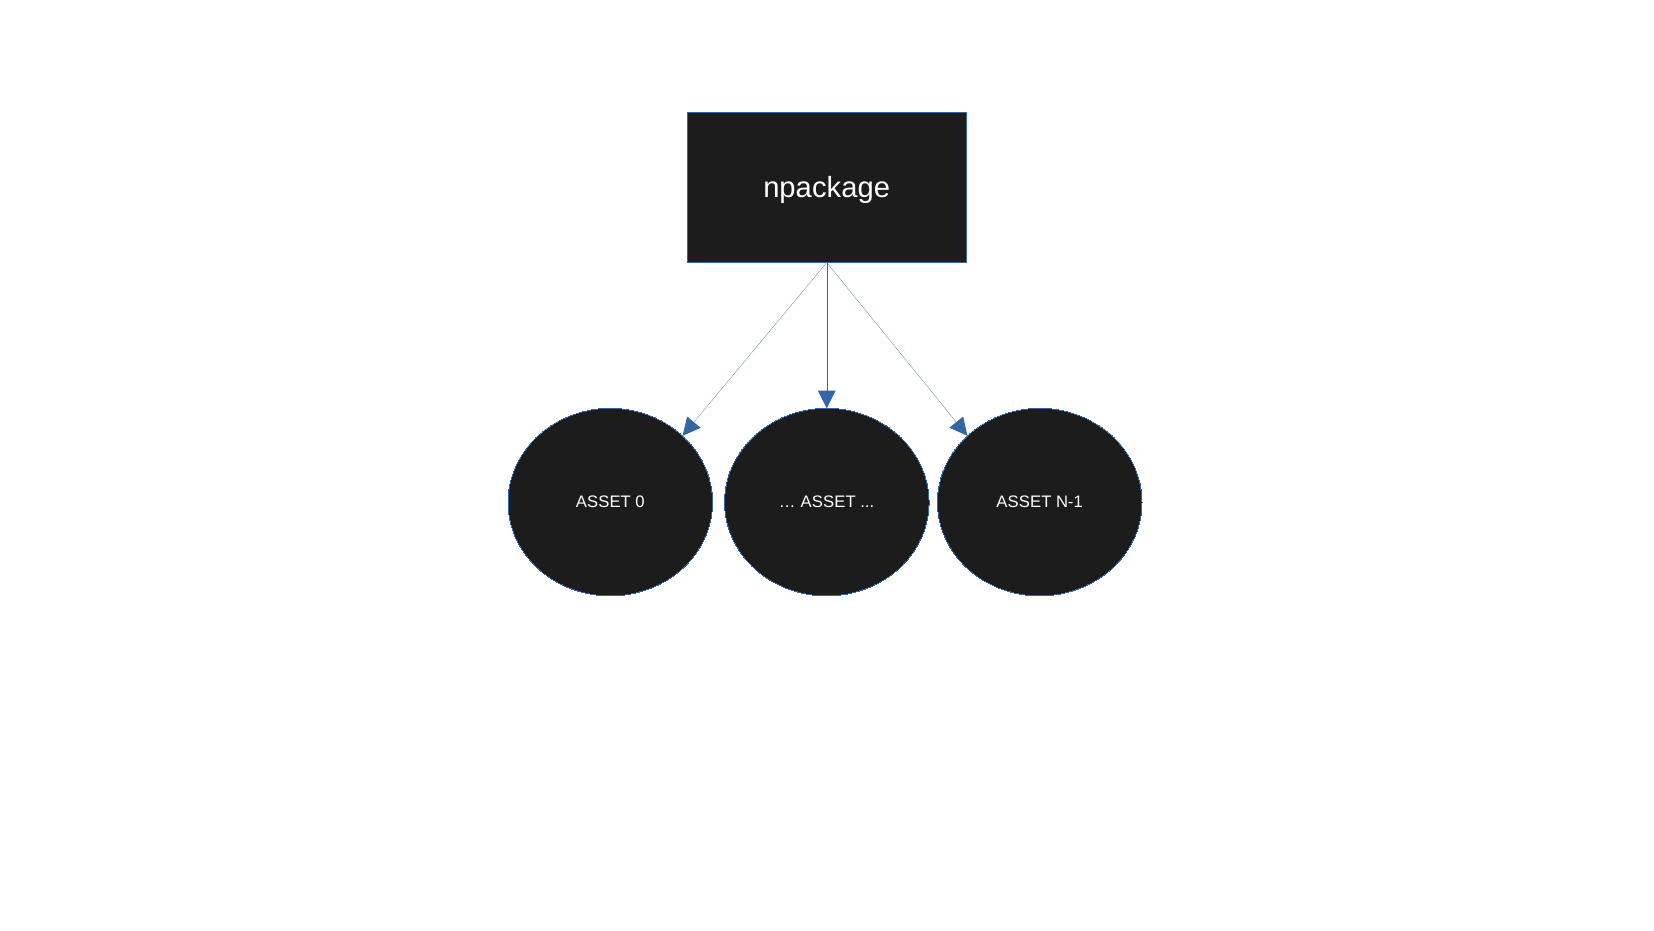

npackage
ASSET 0
… ASSET ...
ASSET N-1